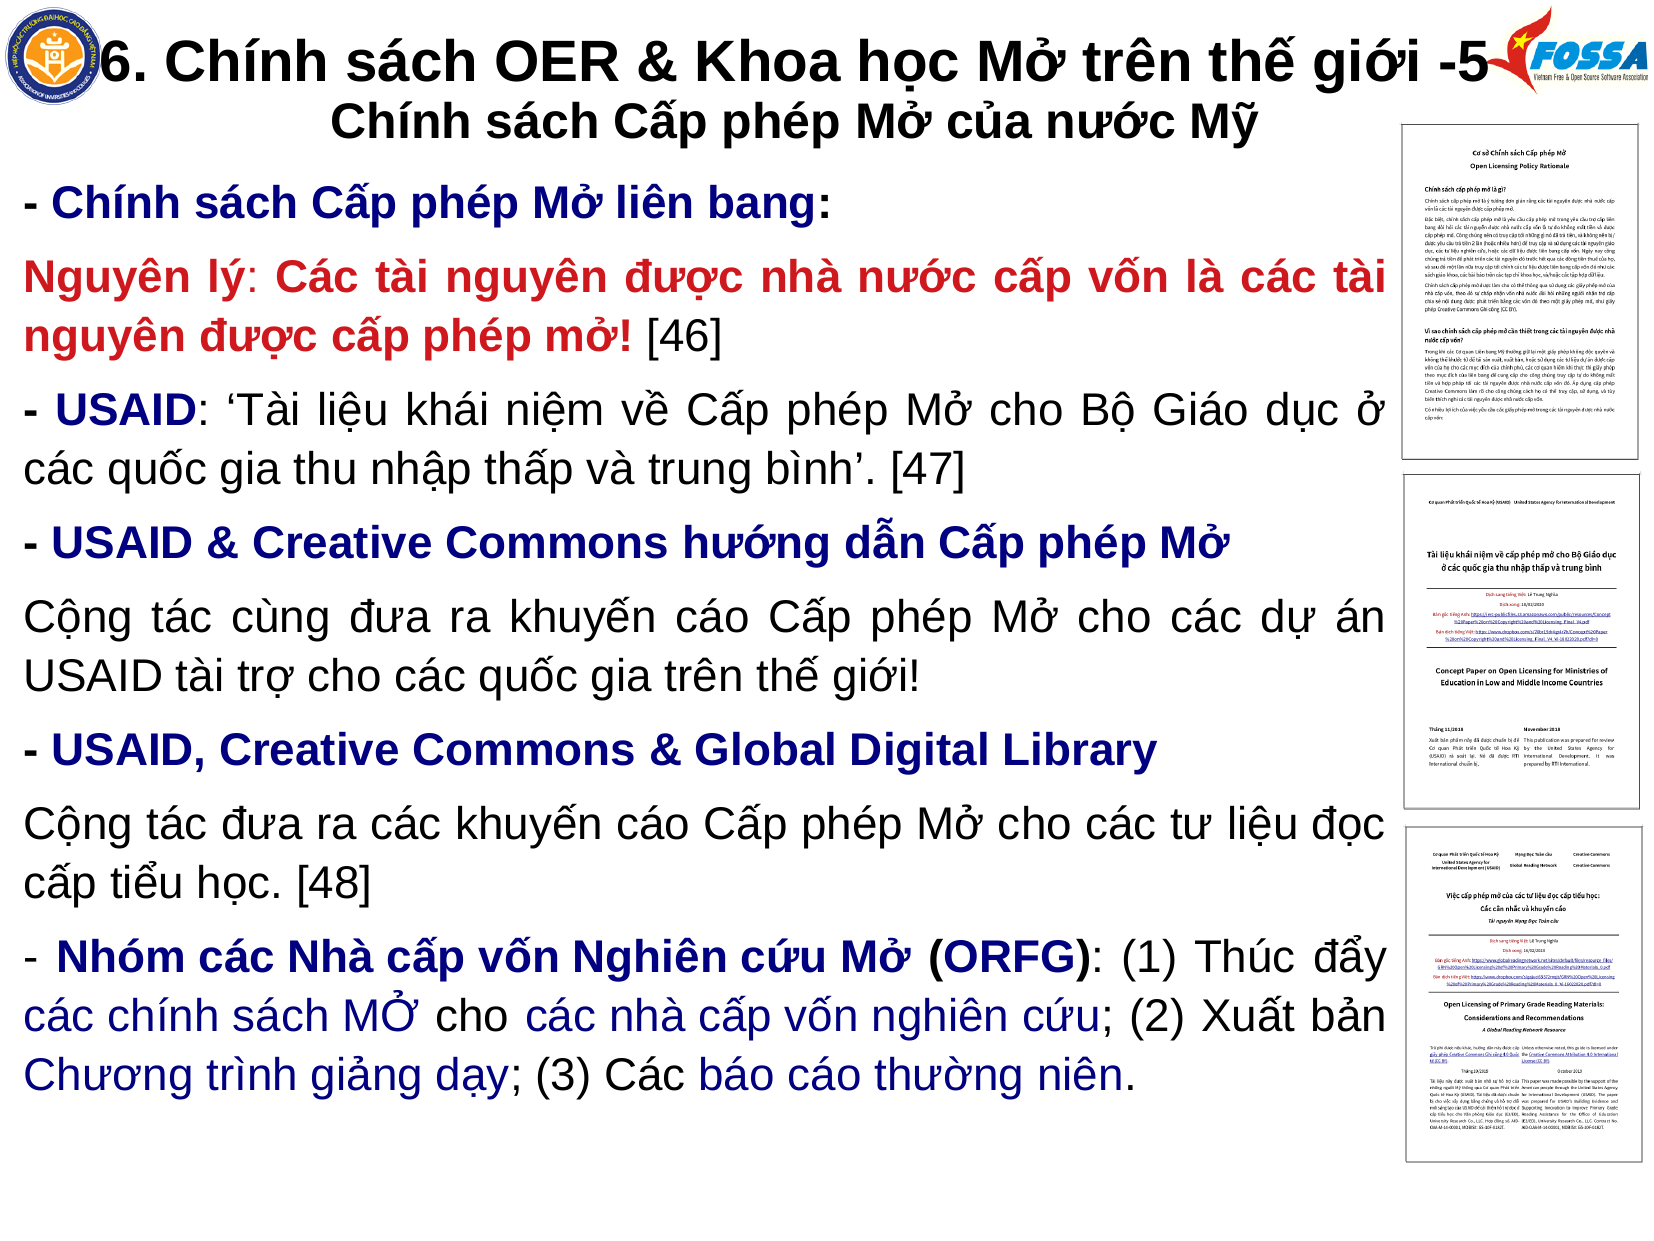

# 6. Chính sách OER & Khoa học Mở trên thế giới -5 Chính sách Cấp phép Mở của nước Mỹ
- Chính sách Cấp phép Mở liên bang:
Nguyên lý: Các tài nguyên được nhà nước cấp vốn là các tài nguyên được cấp phép mở! [46]
- USAID: ‘Tài liệu khái niệm về Cấp phép Mở cho Bộ Giáo dục ở các quốc gia thu nhập thấp và trung bình’. [47]
- USAID & Creative Commons hướng dẫn Cấp phép Mở
Cộng tác cùng đưa ra khuyến cáo Cấp phép Mở cho các dự án USAID tài trợ cho các quốc gia trên thế giới!
- USAID, Creative Commons & Global Digital Library
Cộng tác đưa ra các khuyến cáo Cấp phép Mở cho các tư liệu đọc cấp tiểu học. [48]
- Nhóm các Nhà cấp vốn Nghiên cứu Mở (ORFG): (1) Thúc đẩy các chính sách MỞ cho các nhà cấp vốn nghiên cứu; (2) Xuất bản Chương trình giảng dạy; (3) Các báo cáo thường niên.